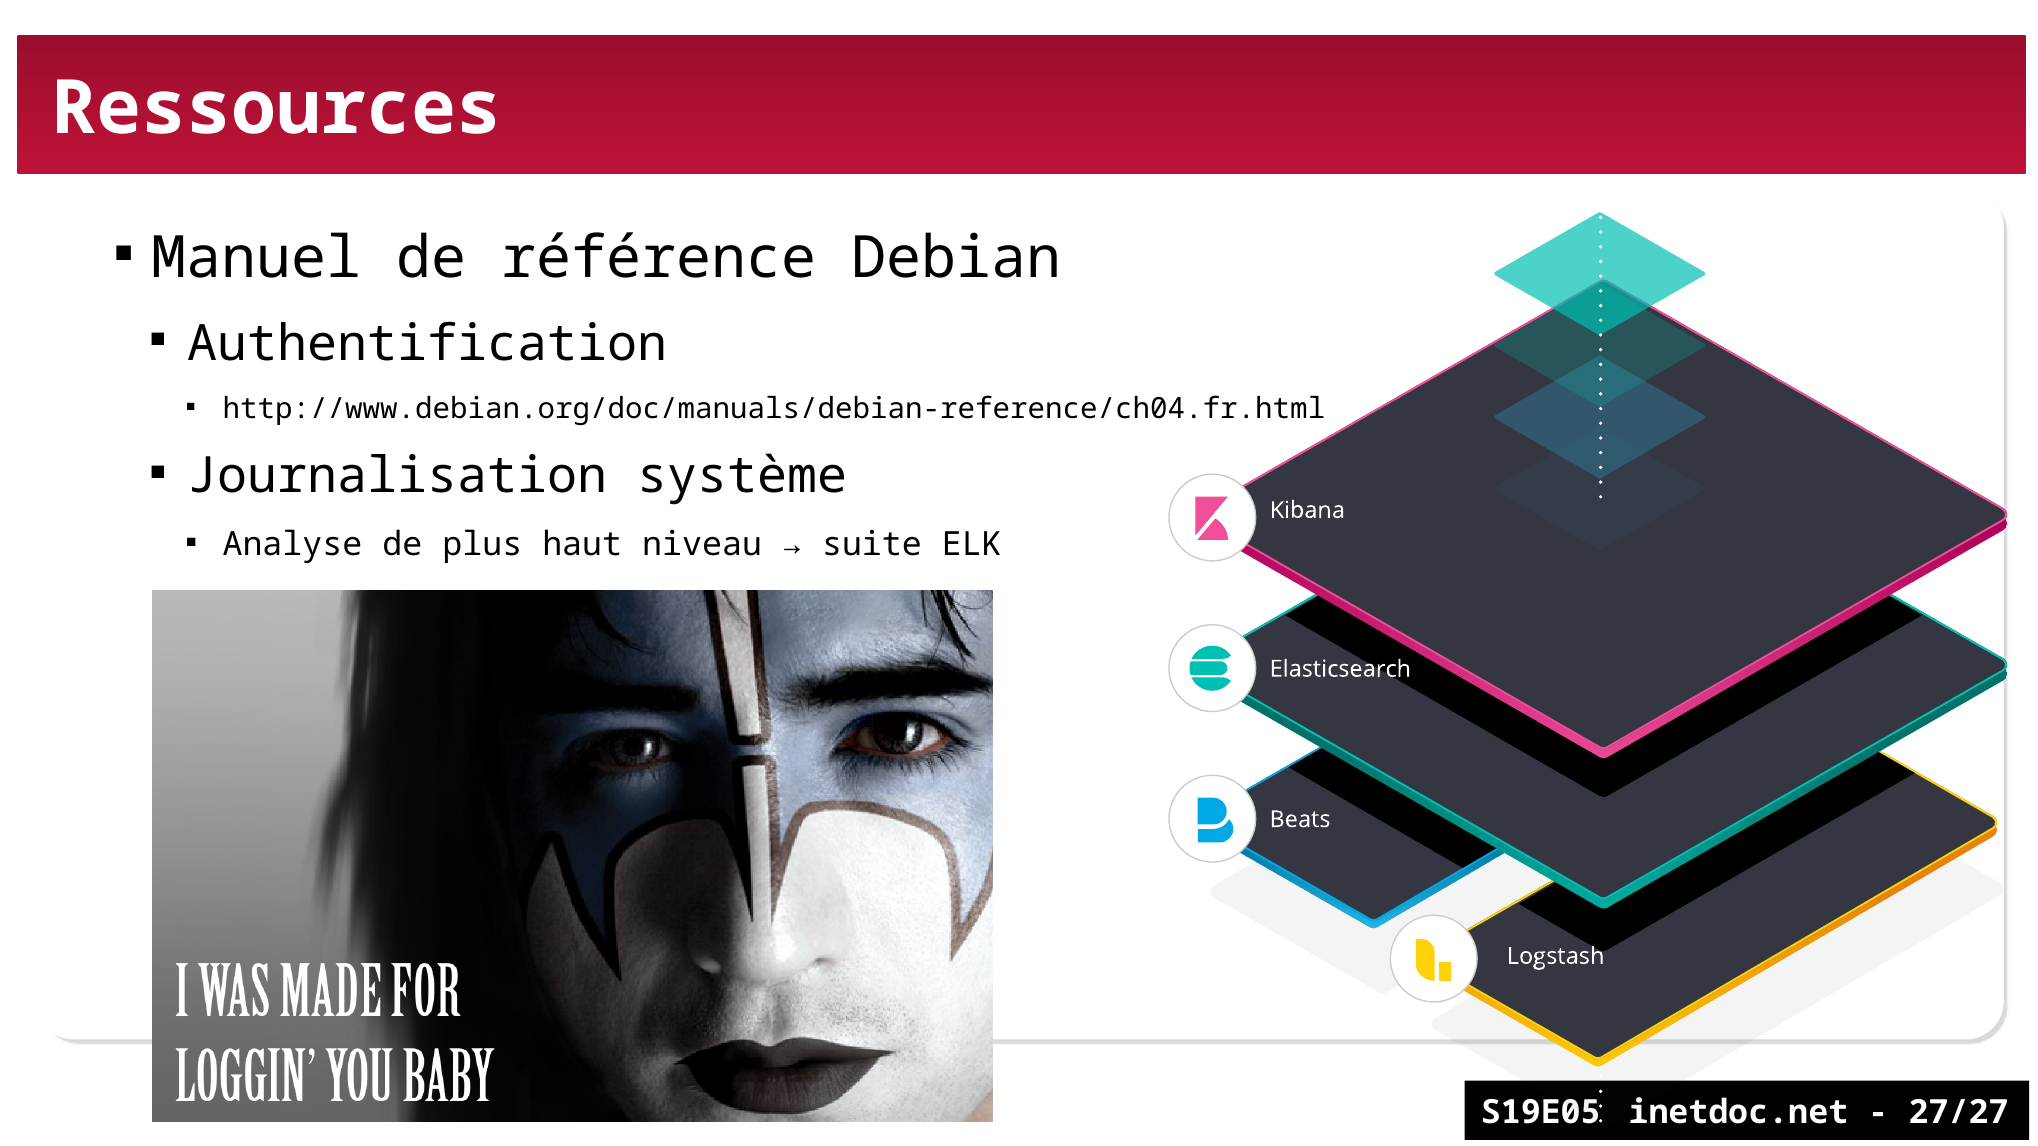

Ressources
Manuel de référence Debian
Authentification
http://www.debian.org/doc/manuals/debian-reference/ch04.fr.html
Journalisation système
Analyse de plus haut niveau → suite ELK
S19E05	inetdoc.net - /27